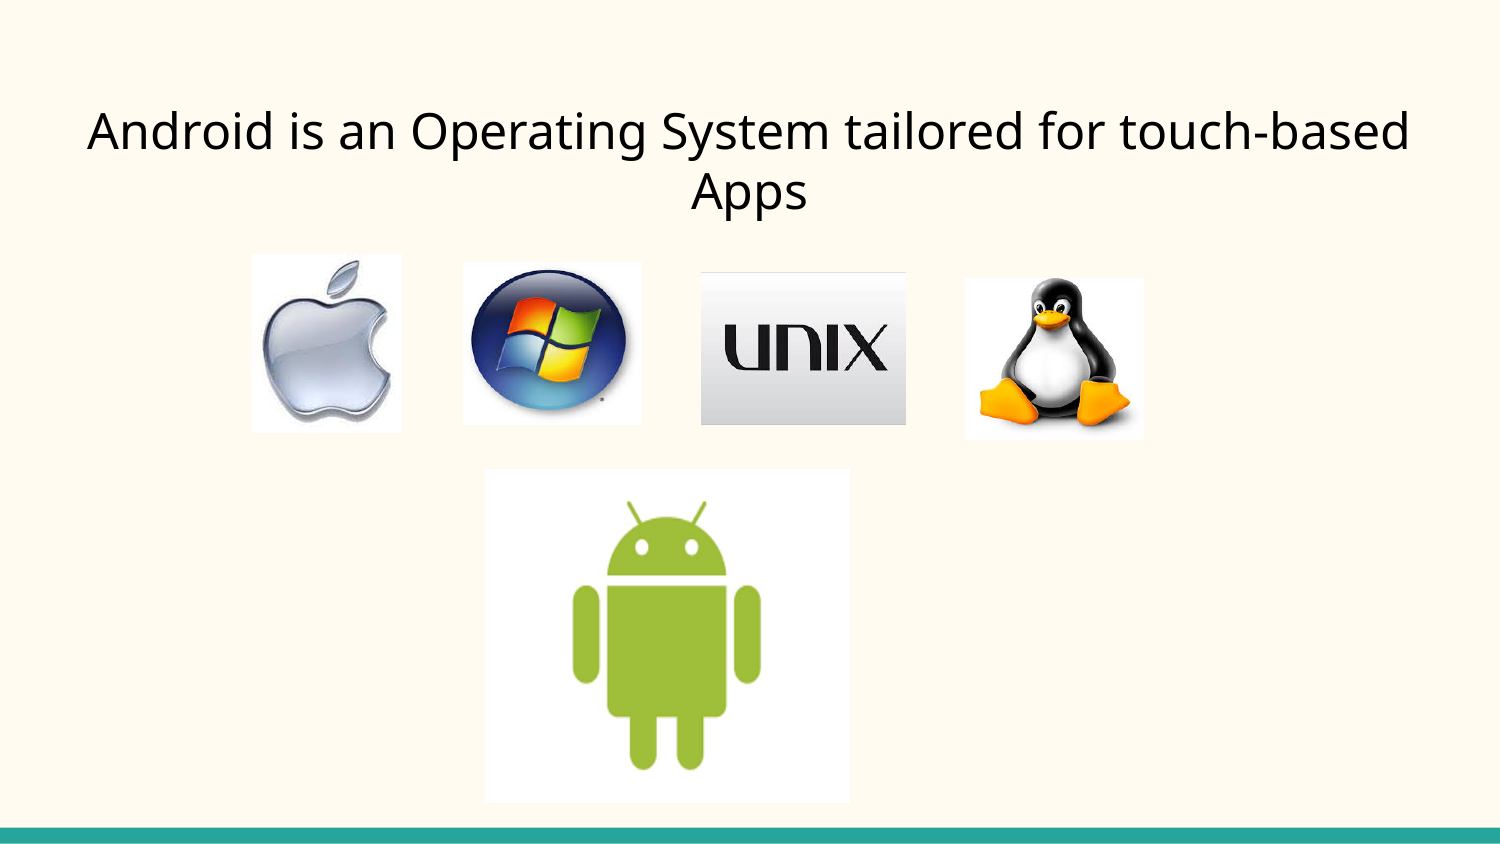

Android is an Operating System tailored for touch-based Apps